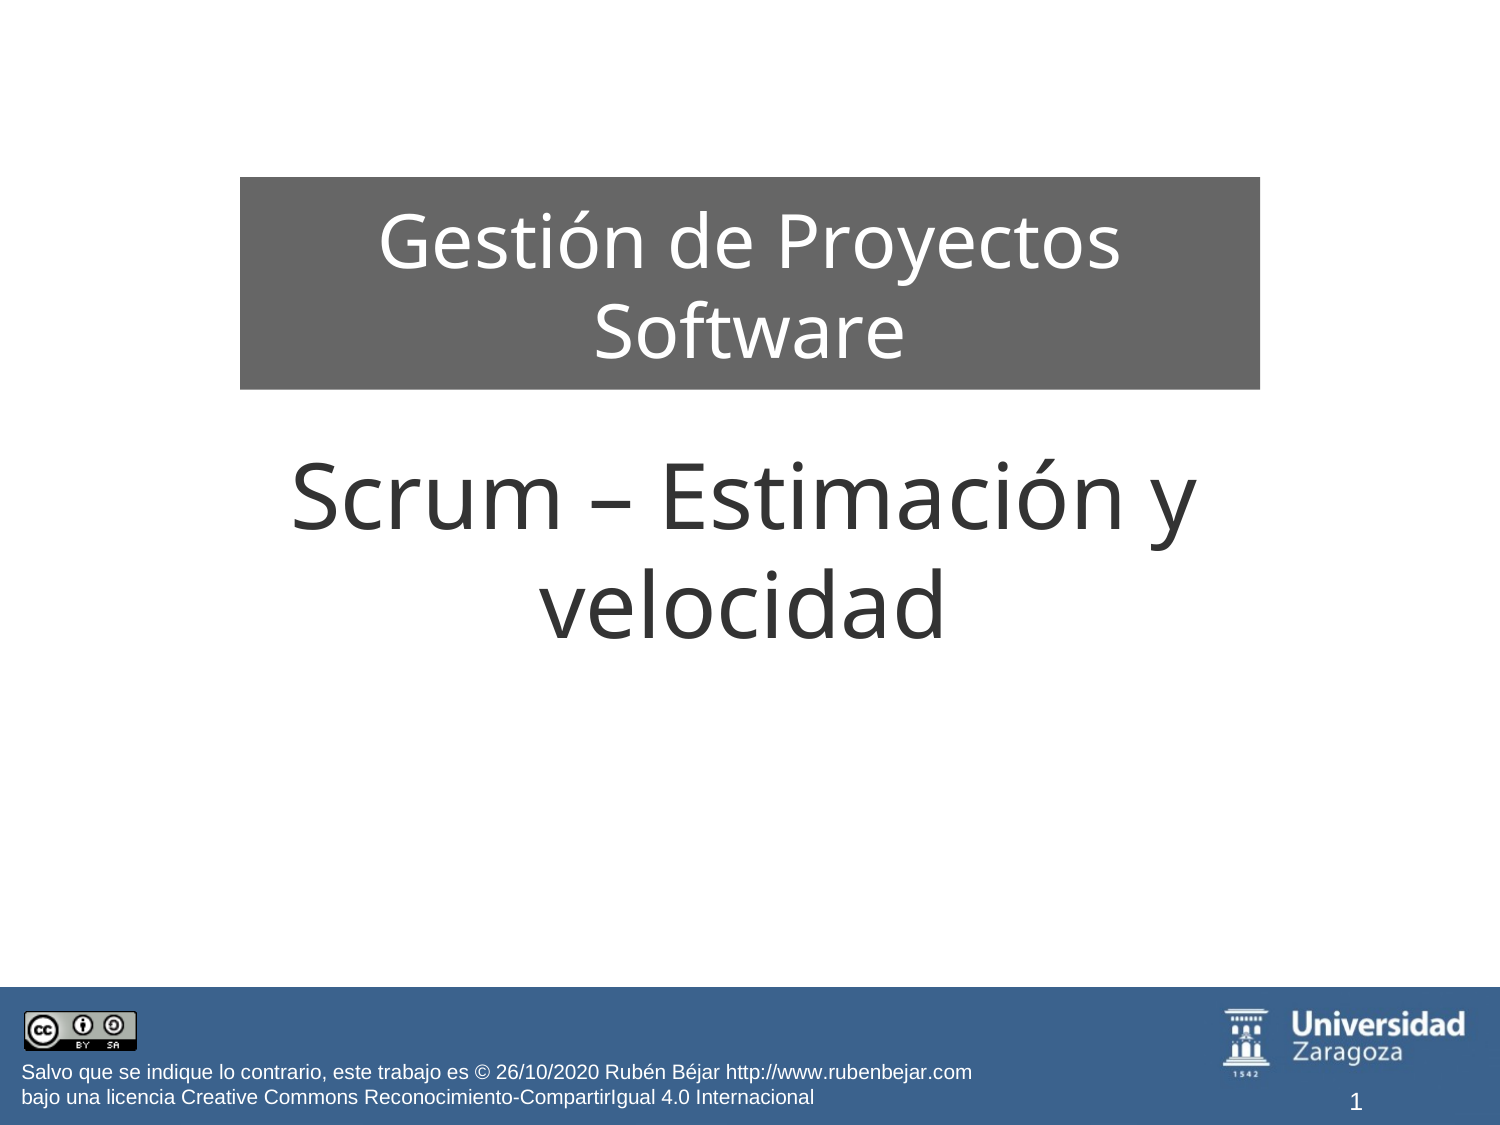

Gestión de Proyectos Software
Scrum – Estimación y velocidad